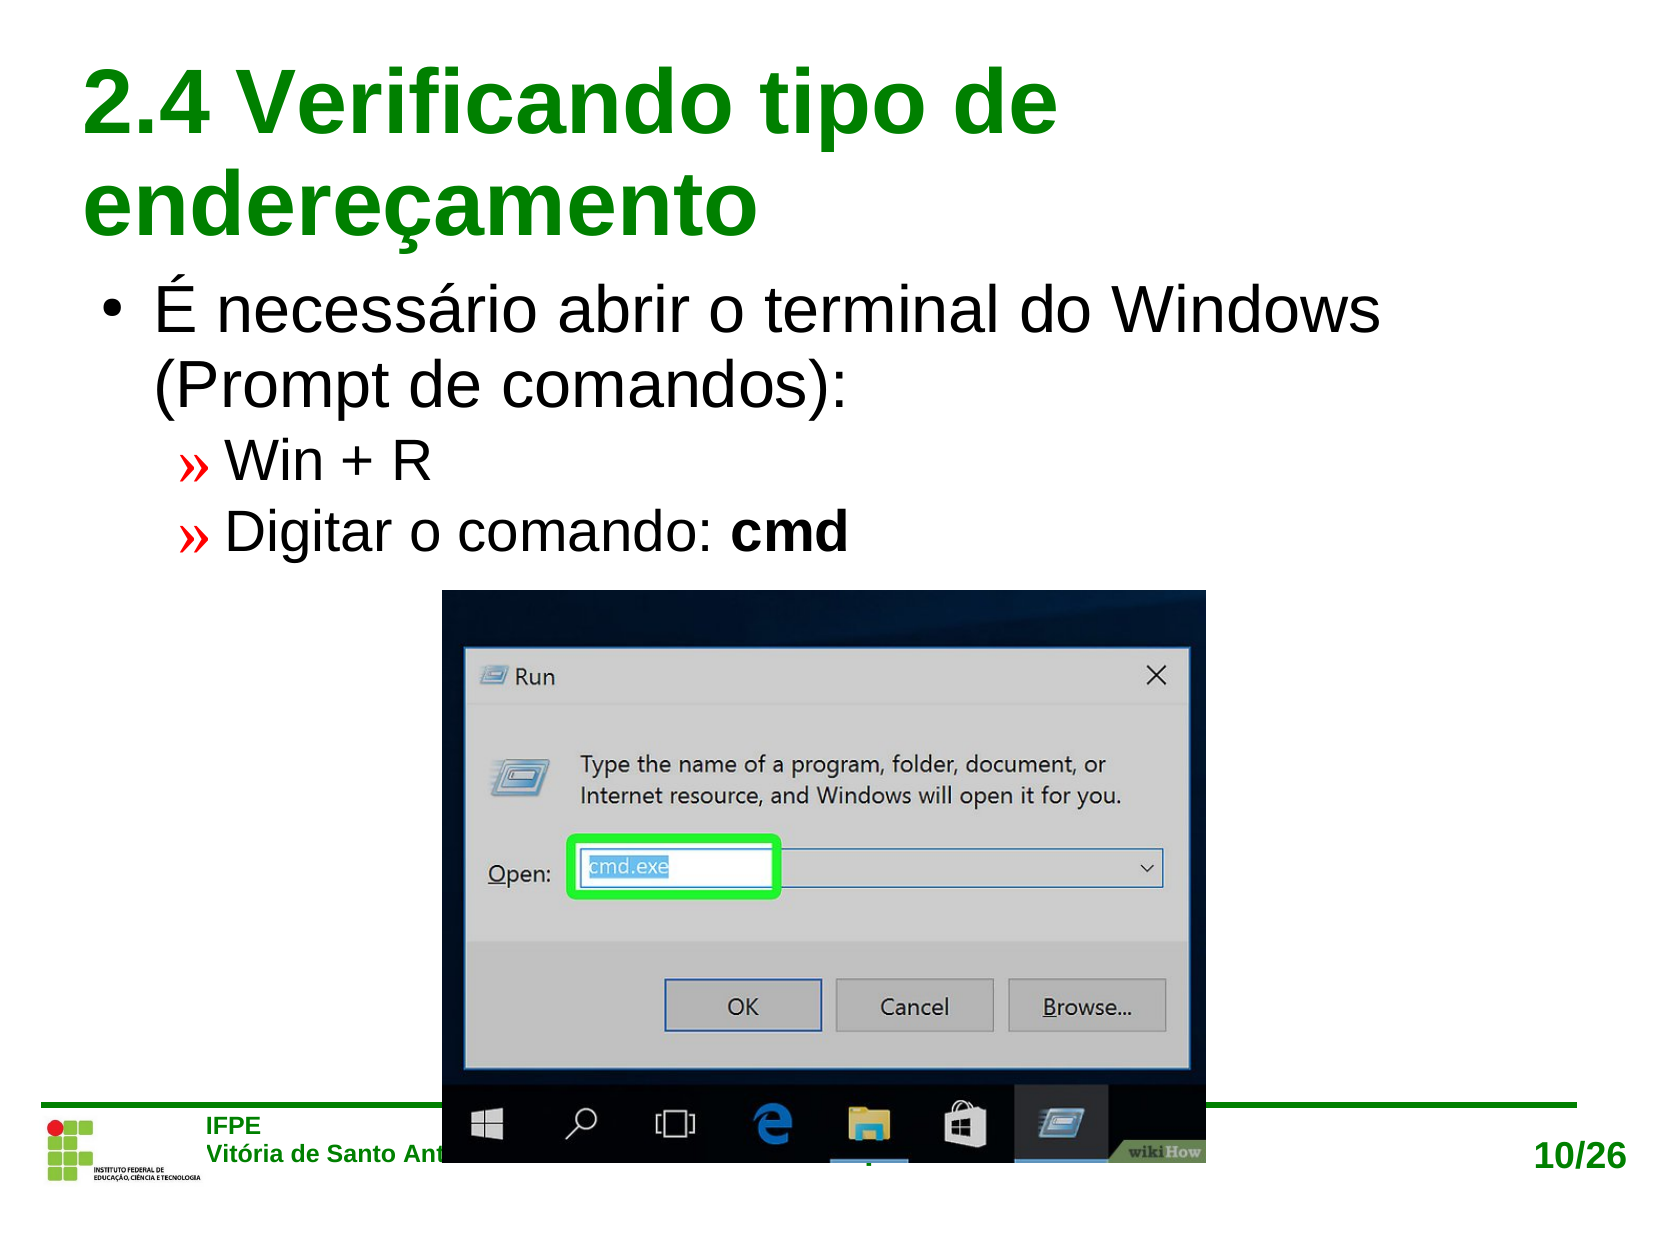

# 2.4 Verificando tipo de endereçamento
É necessário abrir o terminal do Windows (Prompt de comandos):
Win + R
Digitar o comando: cmd